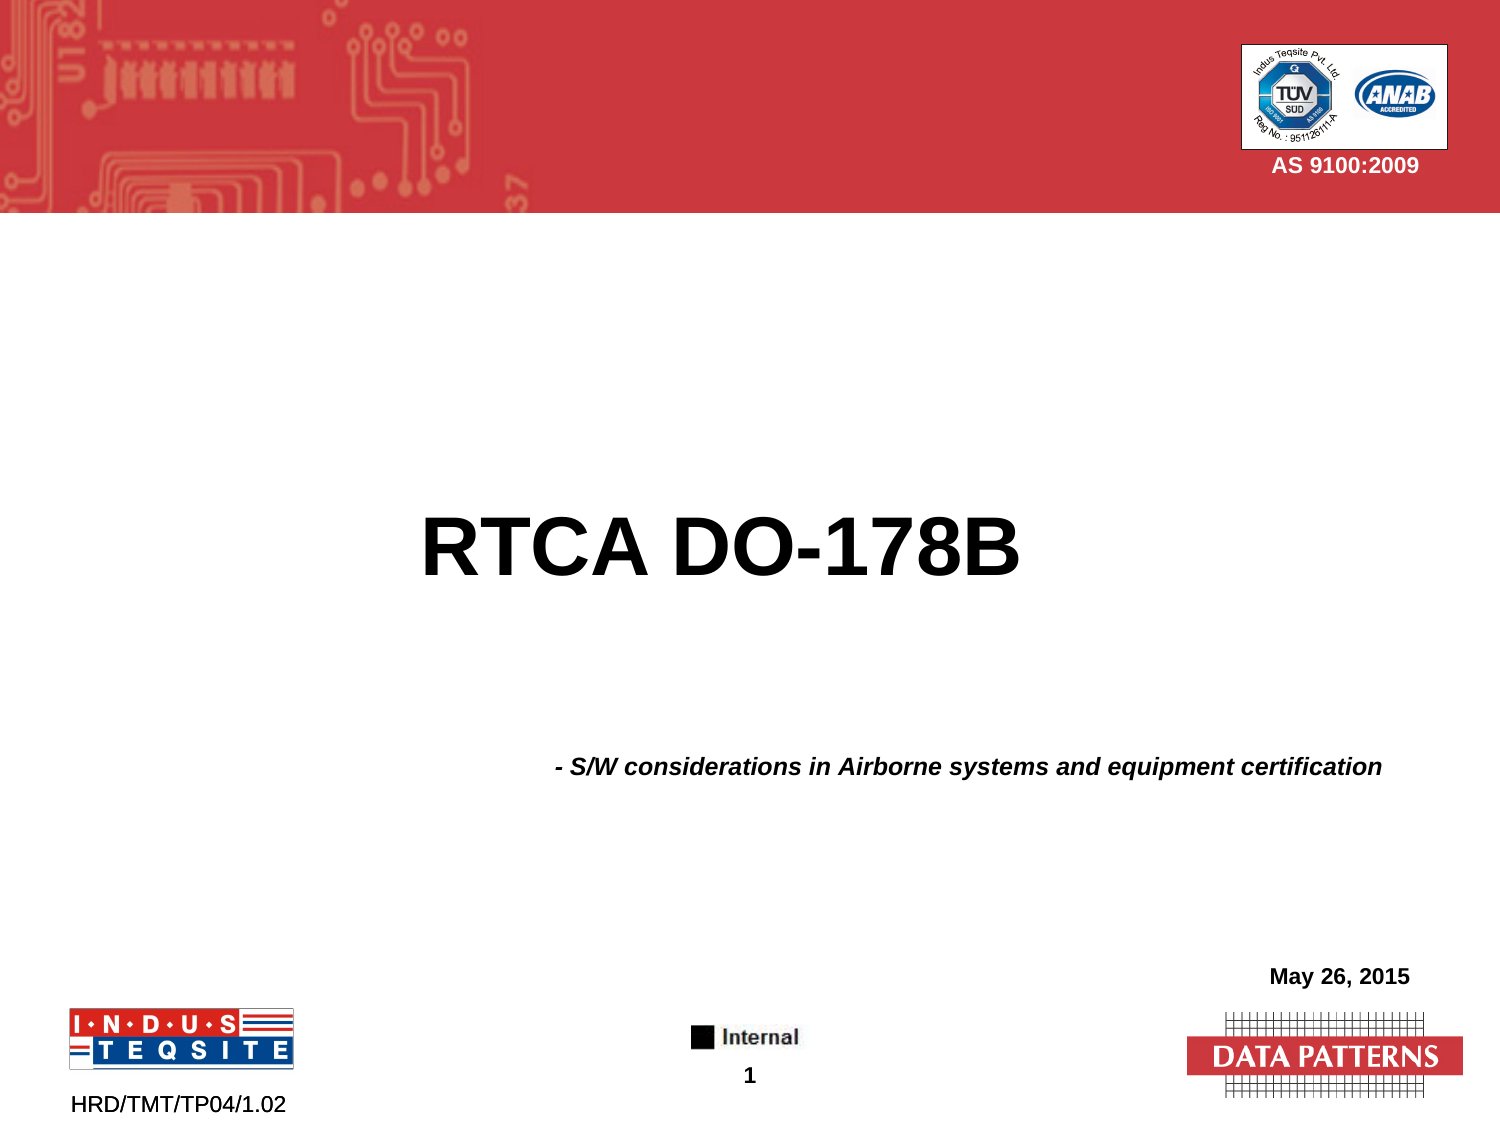

# An Overview of RTCA DO-178B
RTCA DO-178B
- S/W considerations in Airborne systems and equipment certification